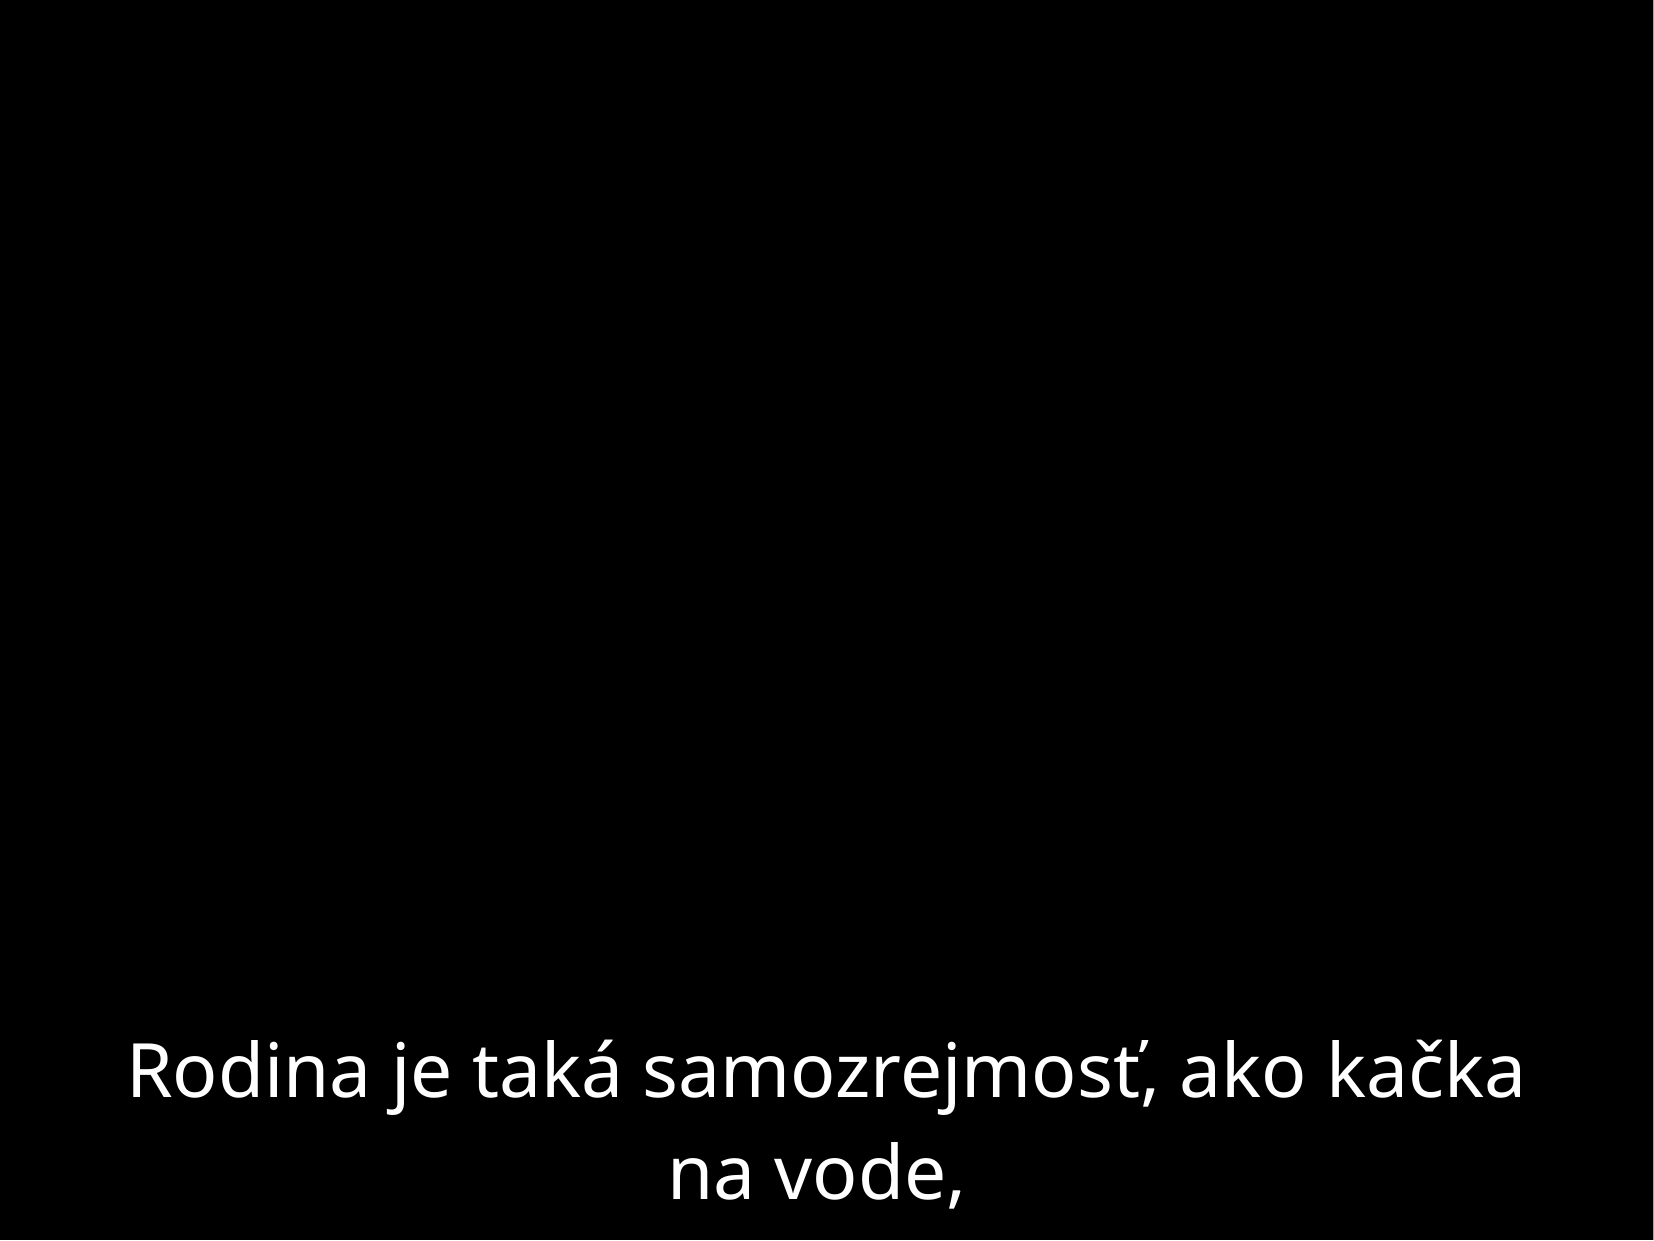

# Rodina je taká samozrejmosť, ako kačka na vode,